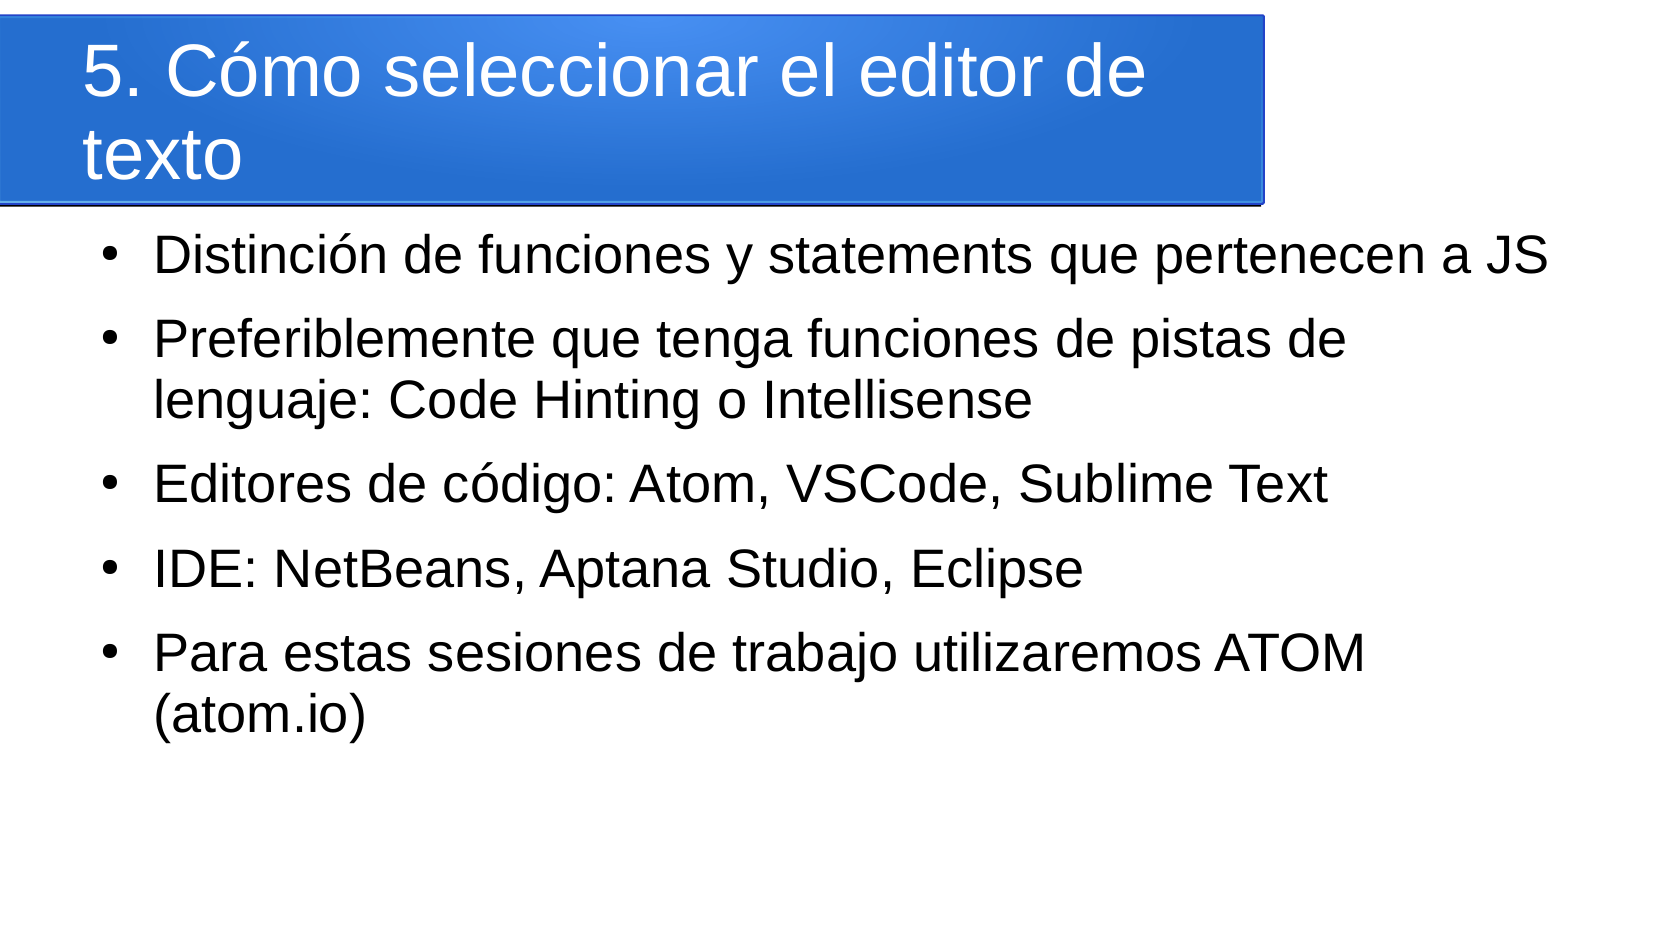

# 5. Cómo seleccionar el editor de texto
Distinción de funciones y statements que pertenecen a JS
Preferiblemente que tenga funciones de pistas de lenguaje: Code Hinting o Intellisense
Editores de código: Atom, VSCode, Sublime Text
IDE: NetBeans, Aptana Studio, Eclipse
Para estas sesiones de trabajo utilizaremos ATOM (atom.io)